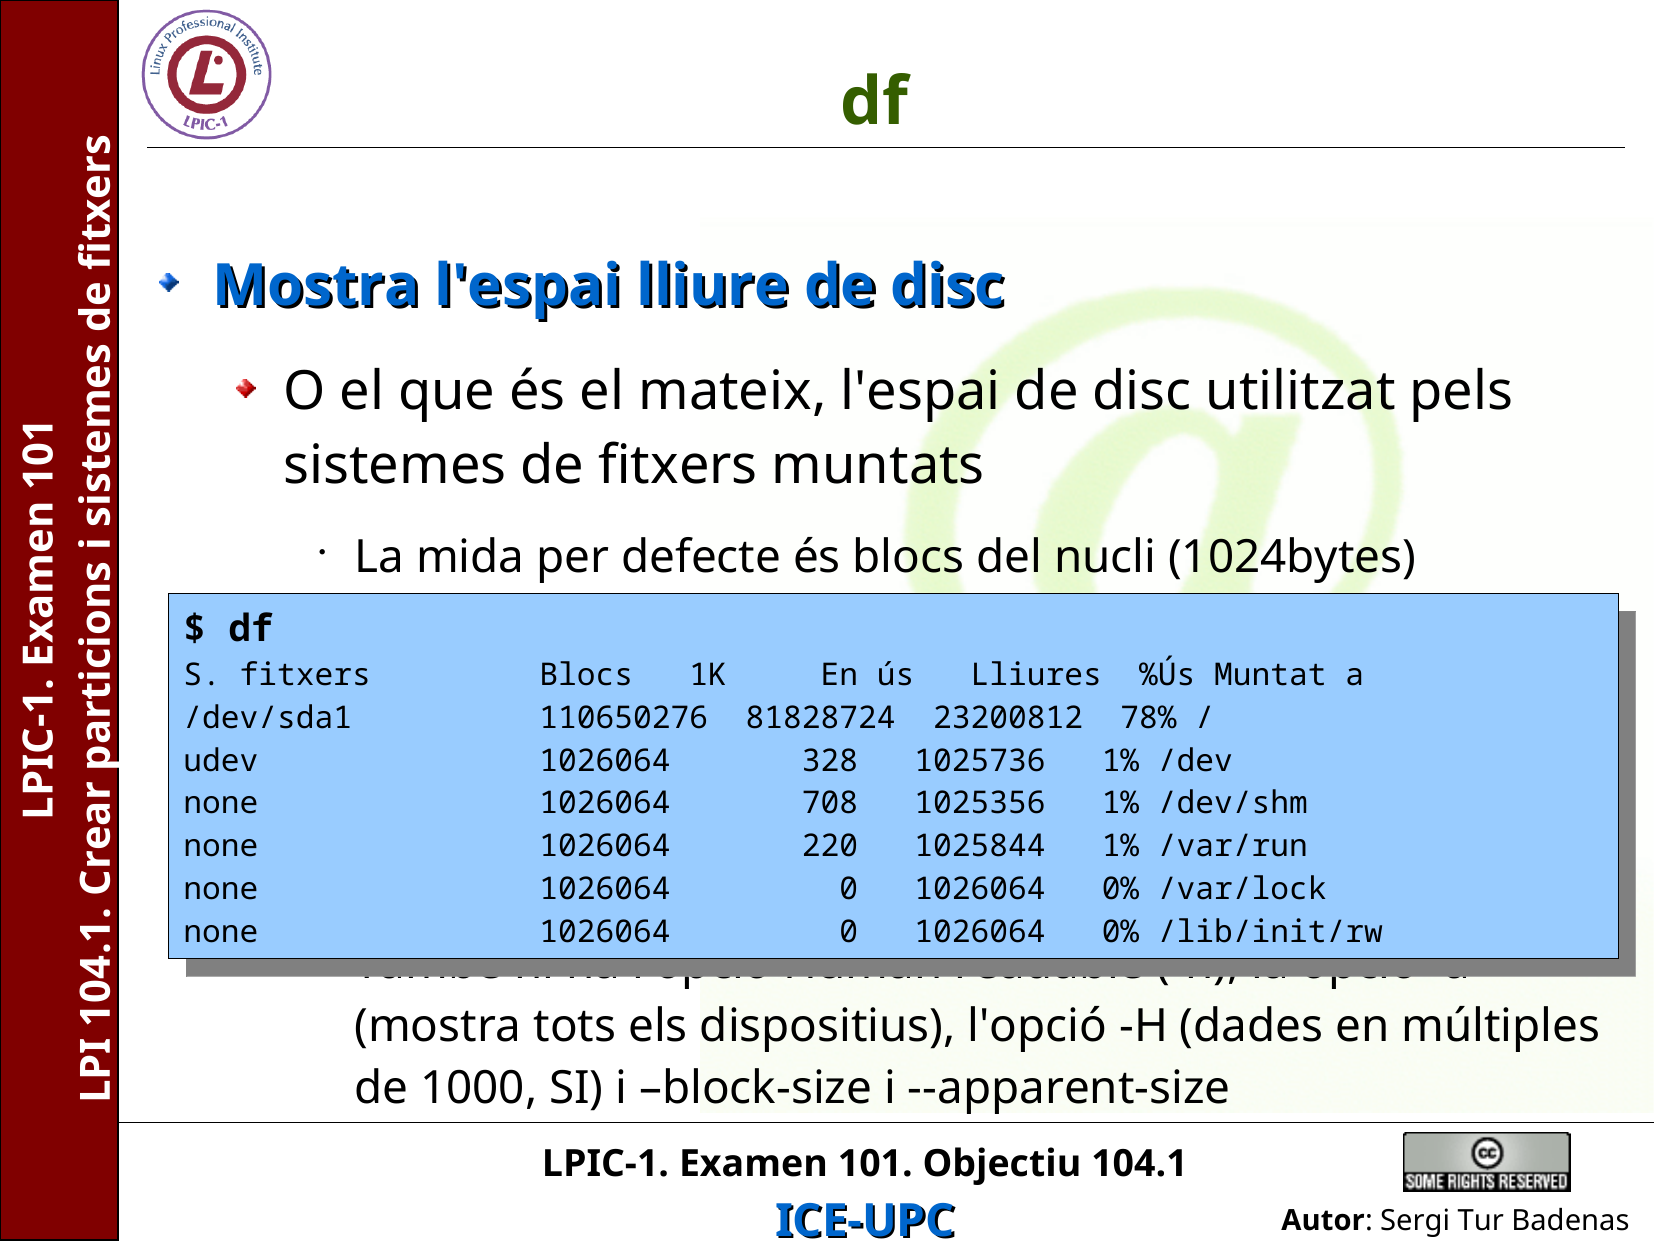

# df
Mostra l'espai lliure de disc
O el que és el mateix, l'espai de disc utilitzat pels sistemes de fitxers muntats
La mida per defecte és blocs del nucli (1024bytes)
També hi ha l'opció Human readable (-h), la opció -a (mostra tots els dispositius), l'opció -H (dades en múltiples de 1000, SI) i –block-size i --apparent-size
$ df
S. fitxers Blocs 1K En ús Lliures %Ús Muntat a
/dev/sda1 110650276 81828724 23200812 78% /
udev 1026064 328 1025736 1% /dev
none 1026064 708 1025356 1% /dev/shm
none 1026064 220 1025844 1% /var/run
none 1026064 0 1026064 0% /var/lock
none 1026064 0 1026064 0% /lib/init/rw